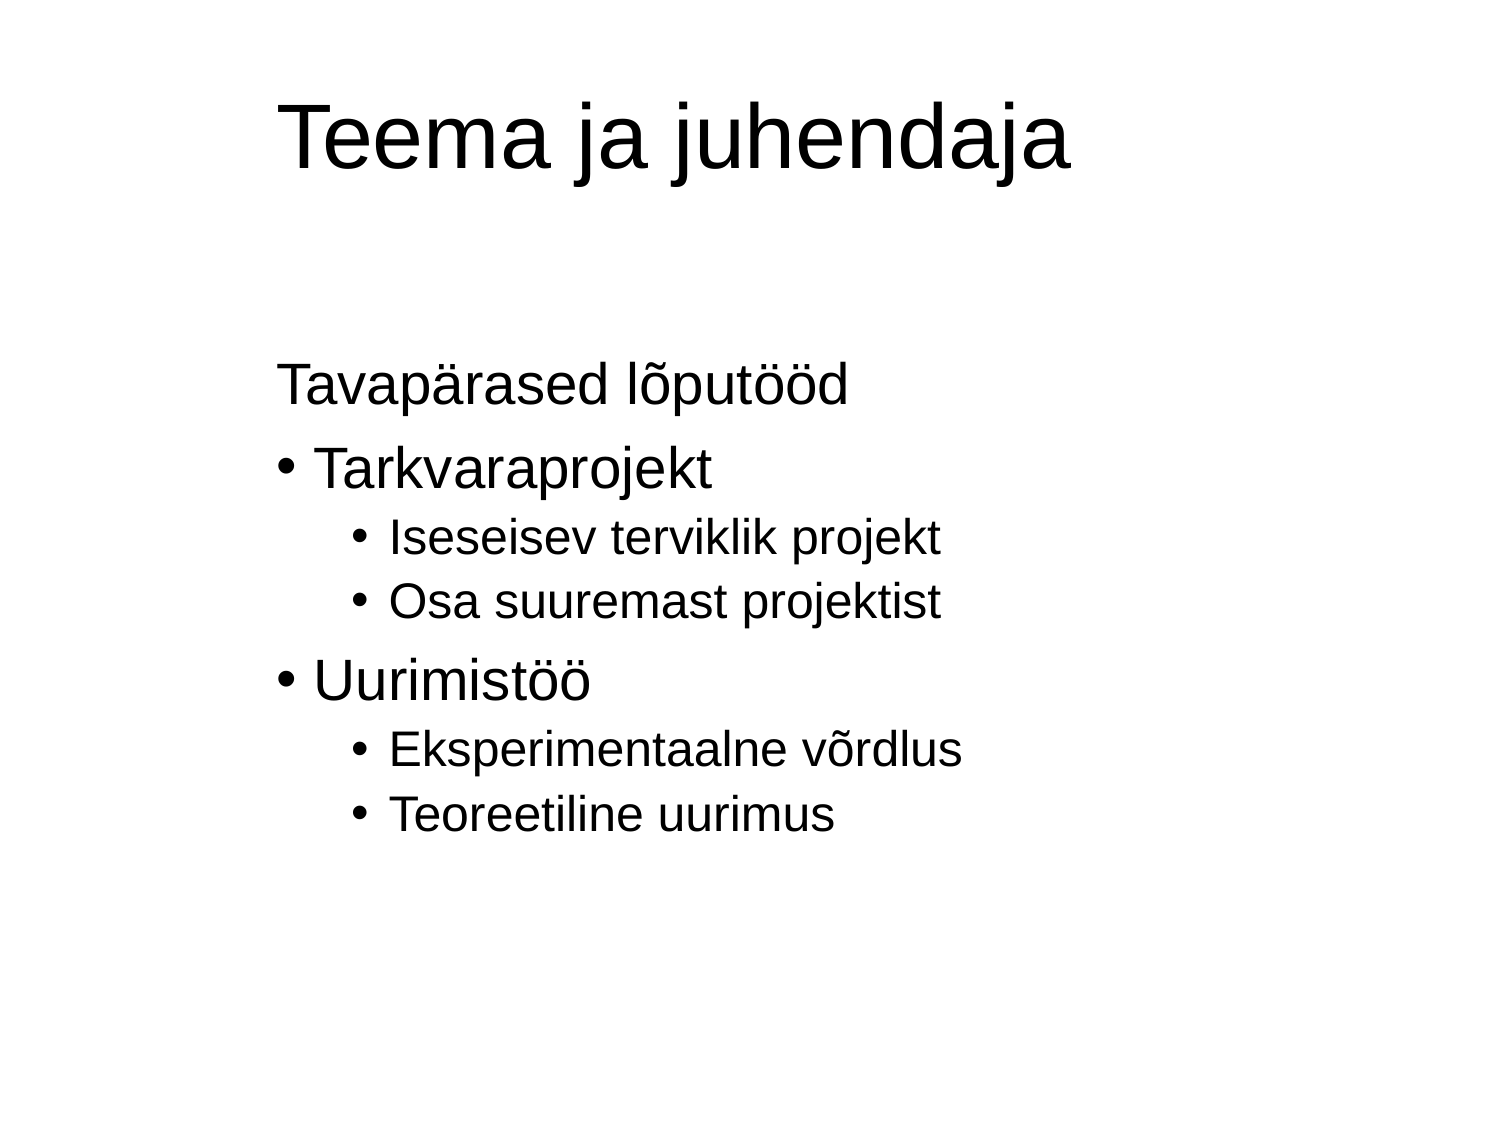

# Teema ja juhendaja
Tavapärased lõputööd
Tarkvaraprojekt
Iseseisev terviklik projekt
Osa suuremast projektist
Uurimistöö
Eksperimentaalne võrdlus
Teoreetiline uurimus